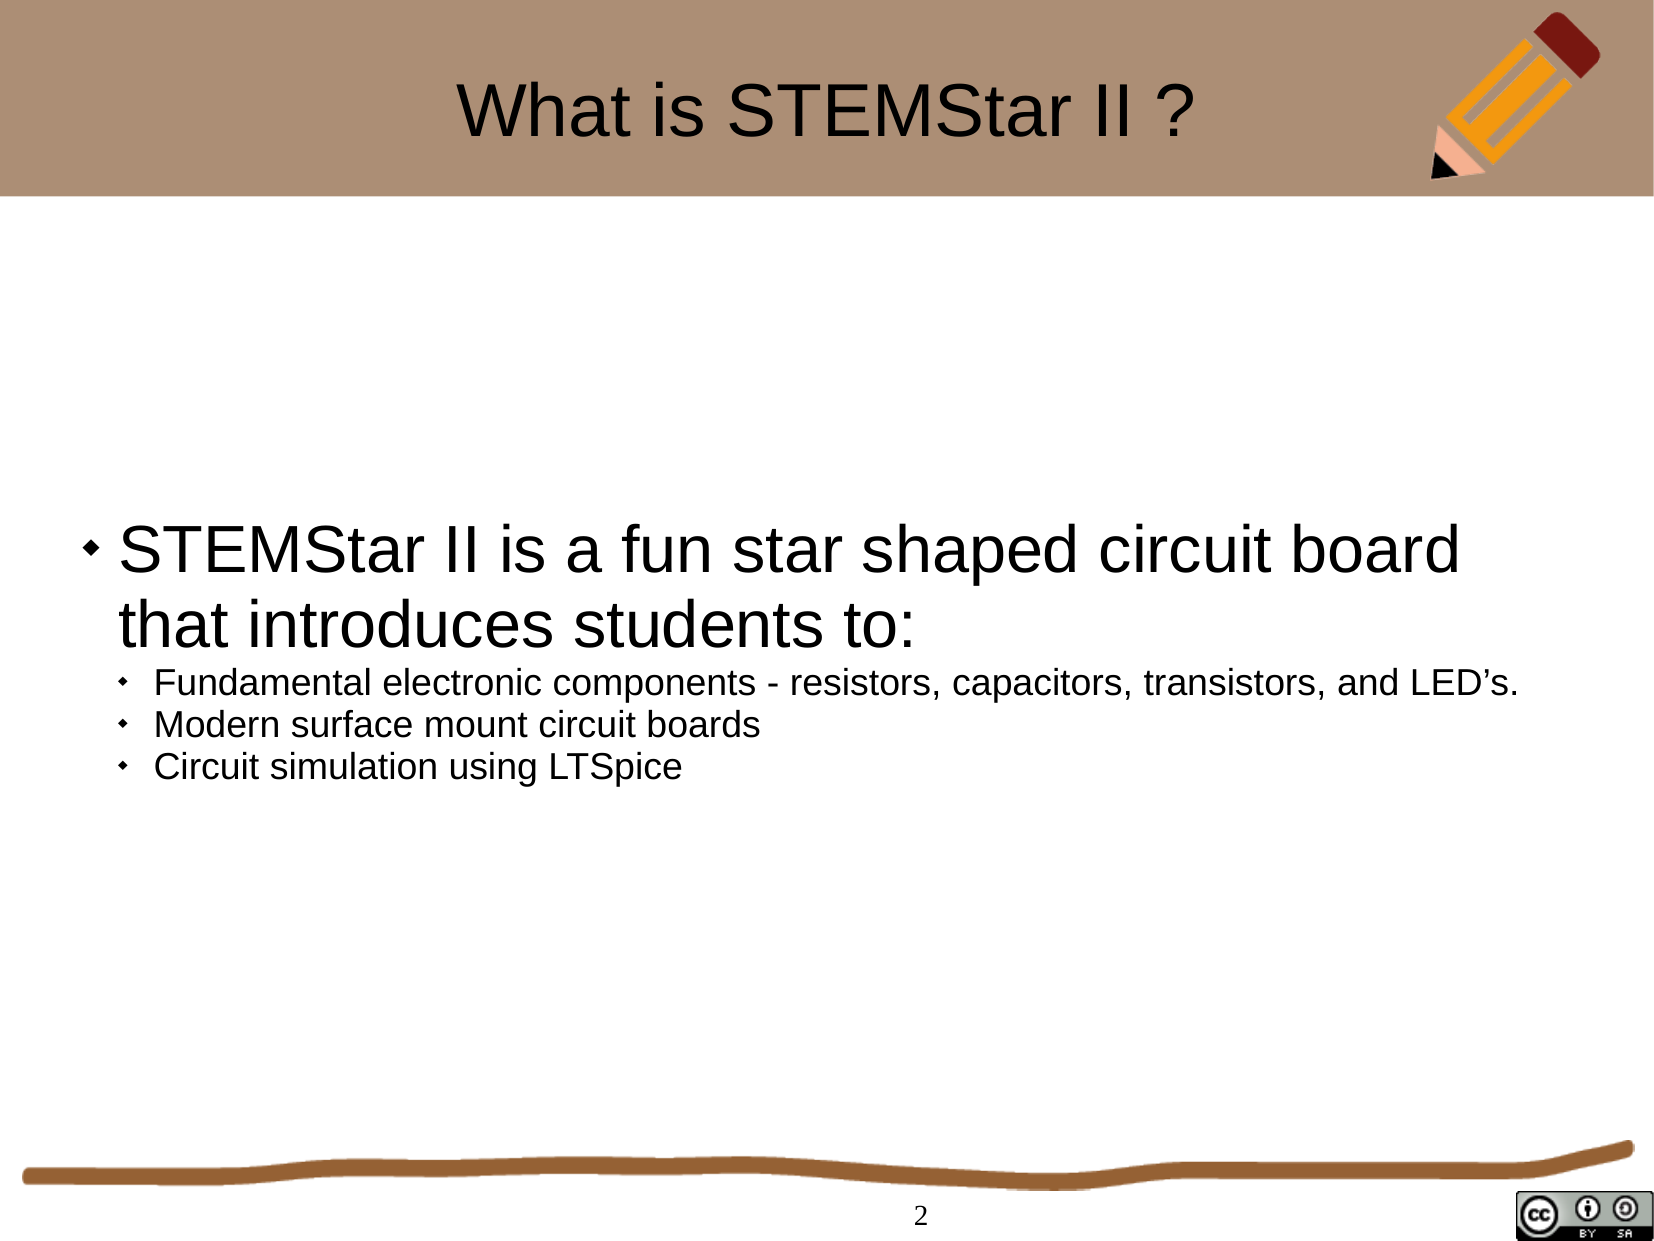

# What is STEMStar II ?
STEMStar II is a fun star shaped circuit board that introduces students to:
Fundamental electronic components - resistors, capacitors, transistors, and LED’s.
Modern surface mount circuit boards
Circuit simulation using LTSpice
2